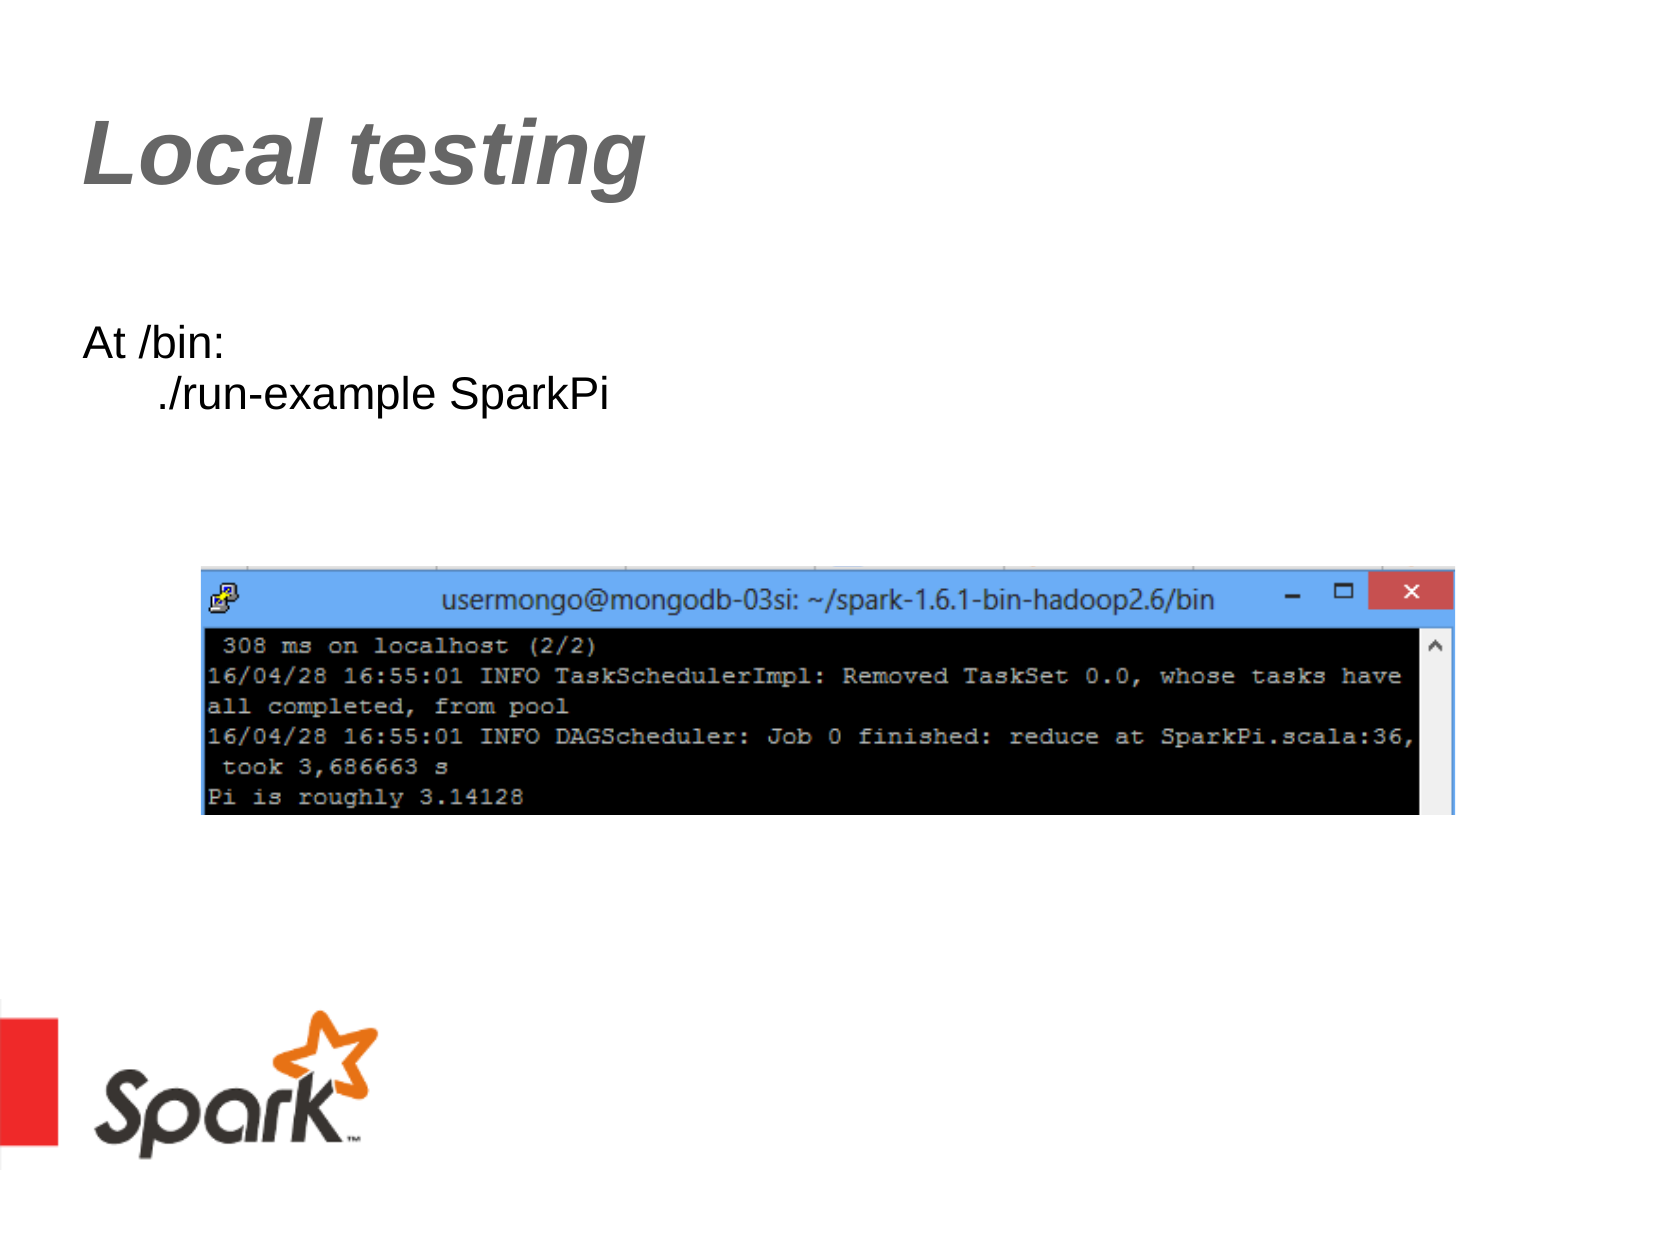

# Local testing
At /bin:
	./run-example SparkPi